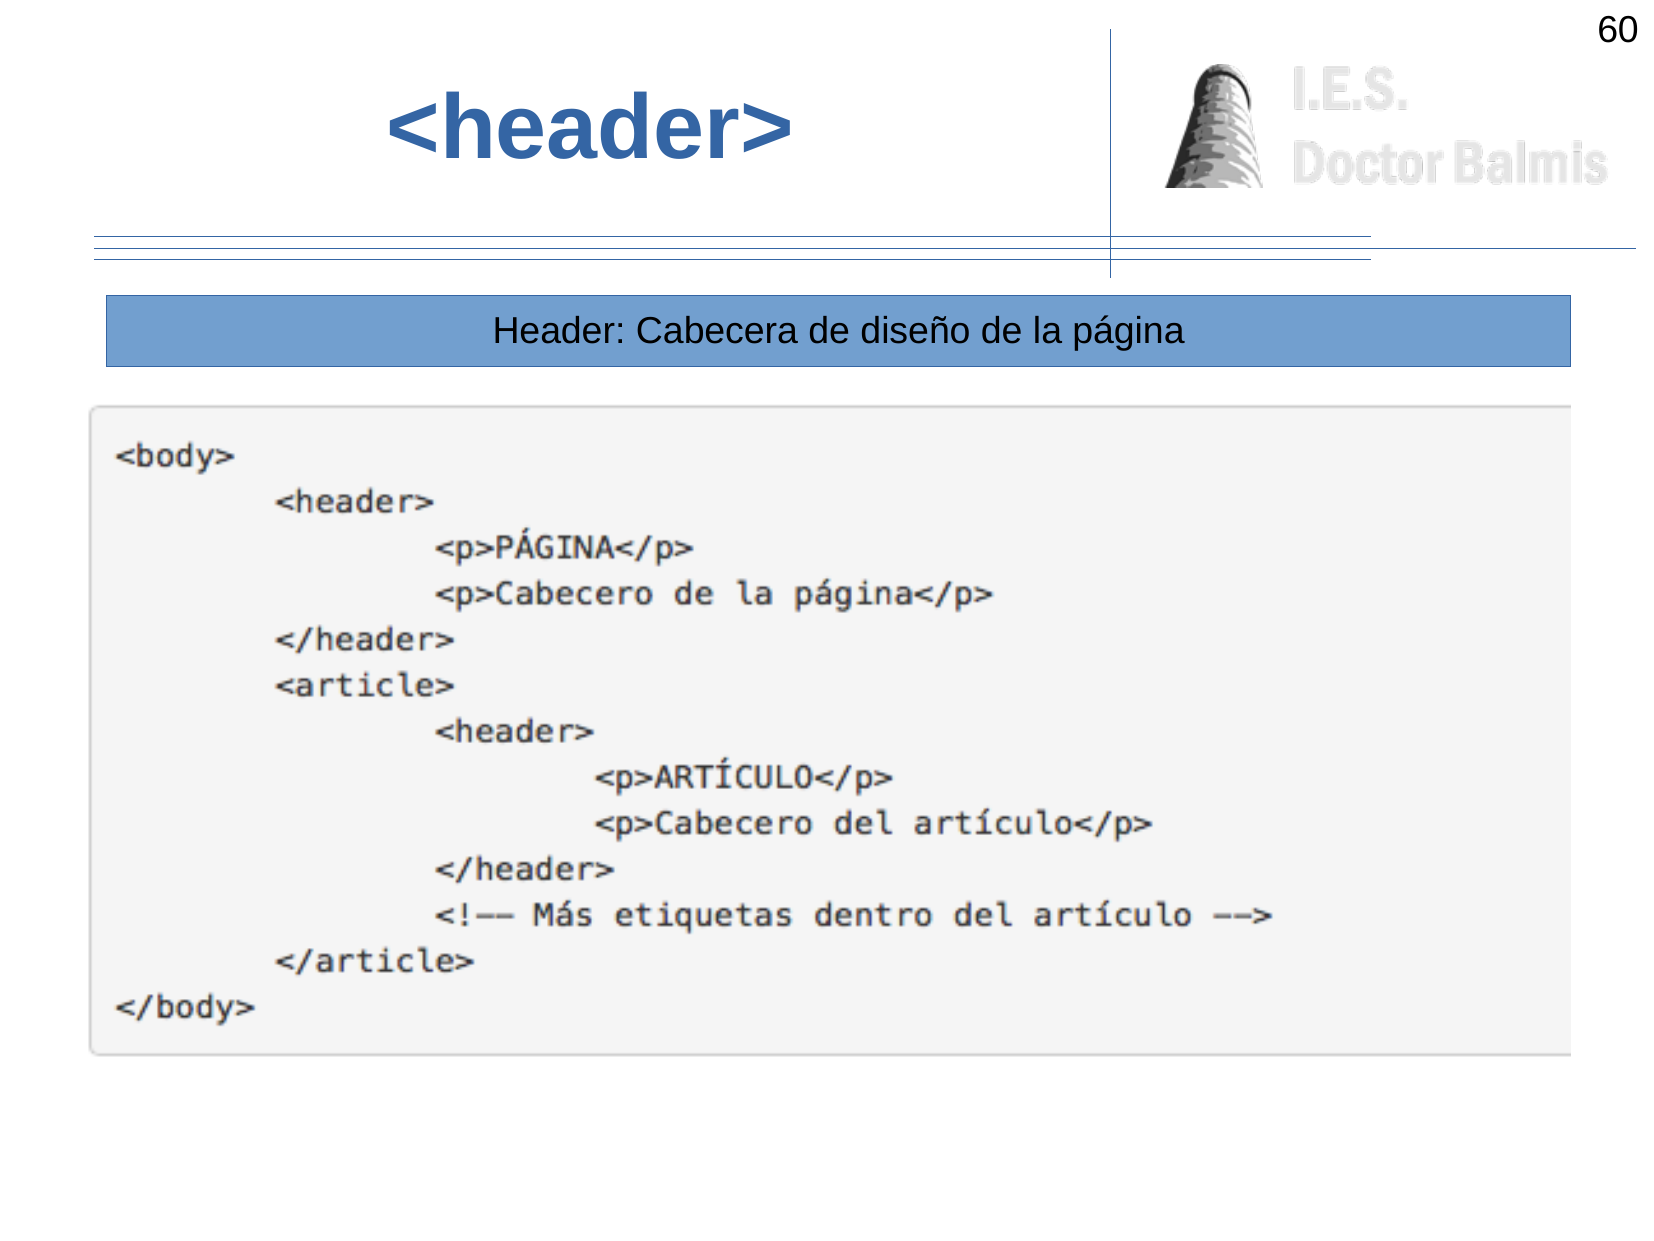

# <header>
Header: Cabecera de diseño de la página